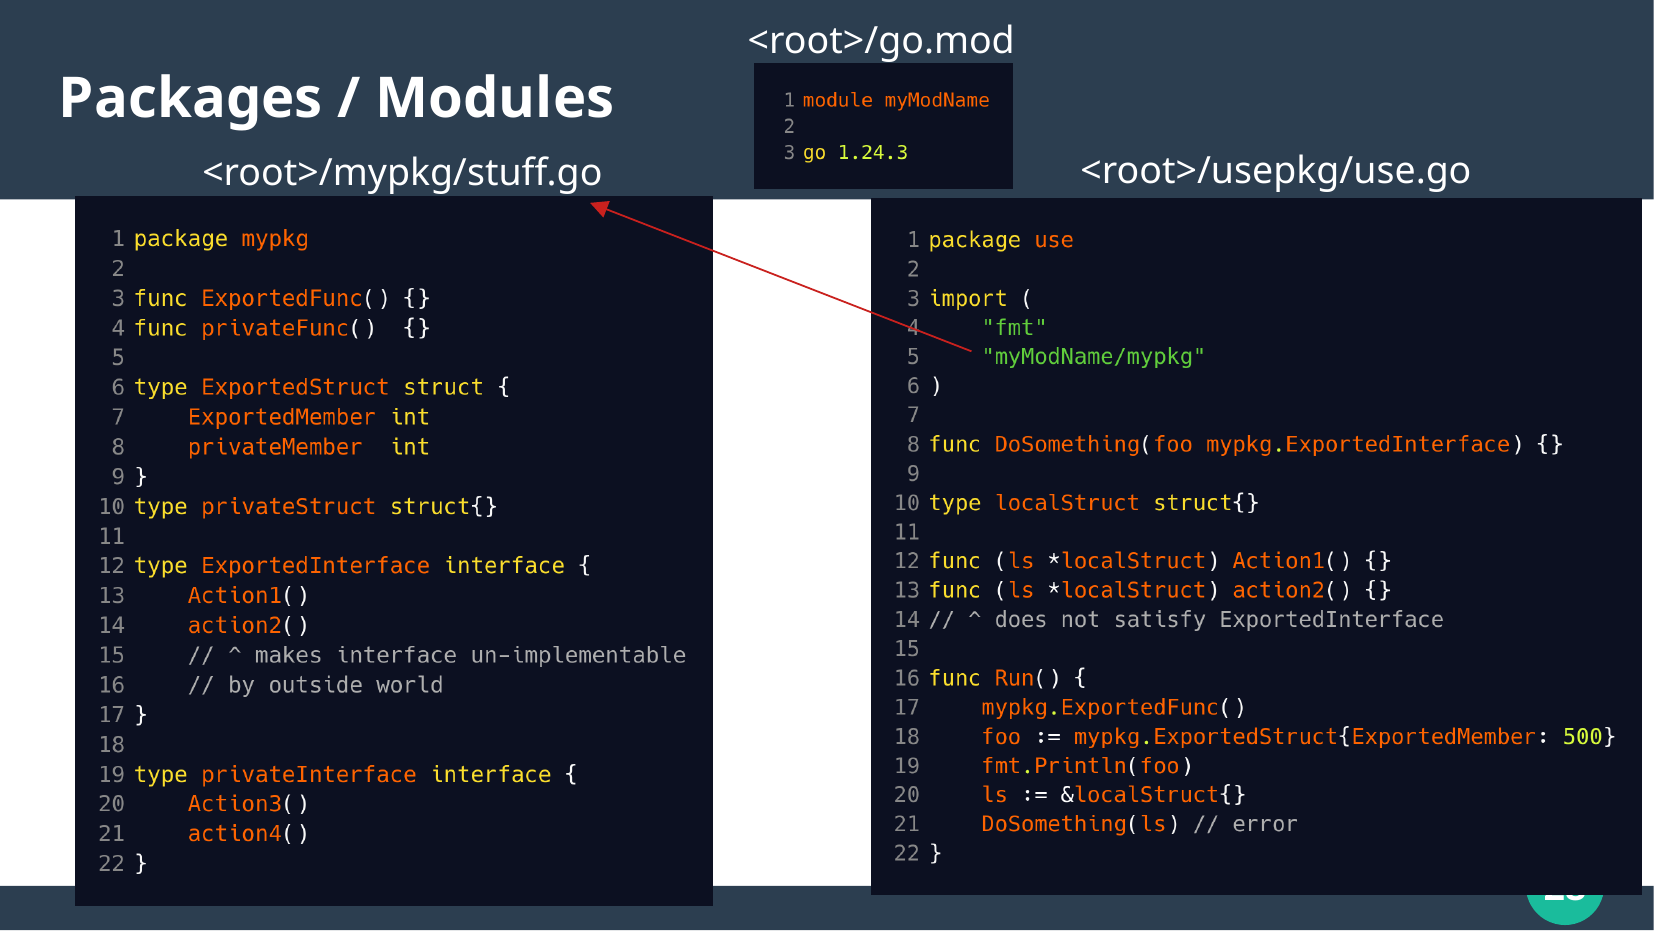

<root>/go.mod
# Packages / Modules
<root>/usepkg/use.go
<root>/mypkg/stuff.go